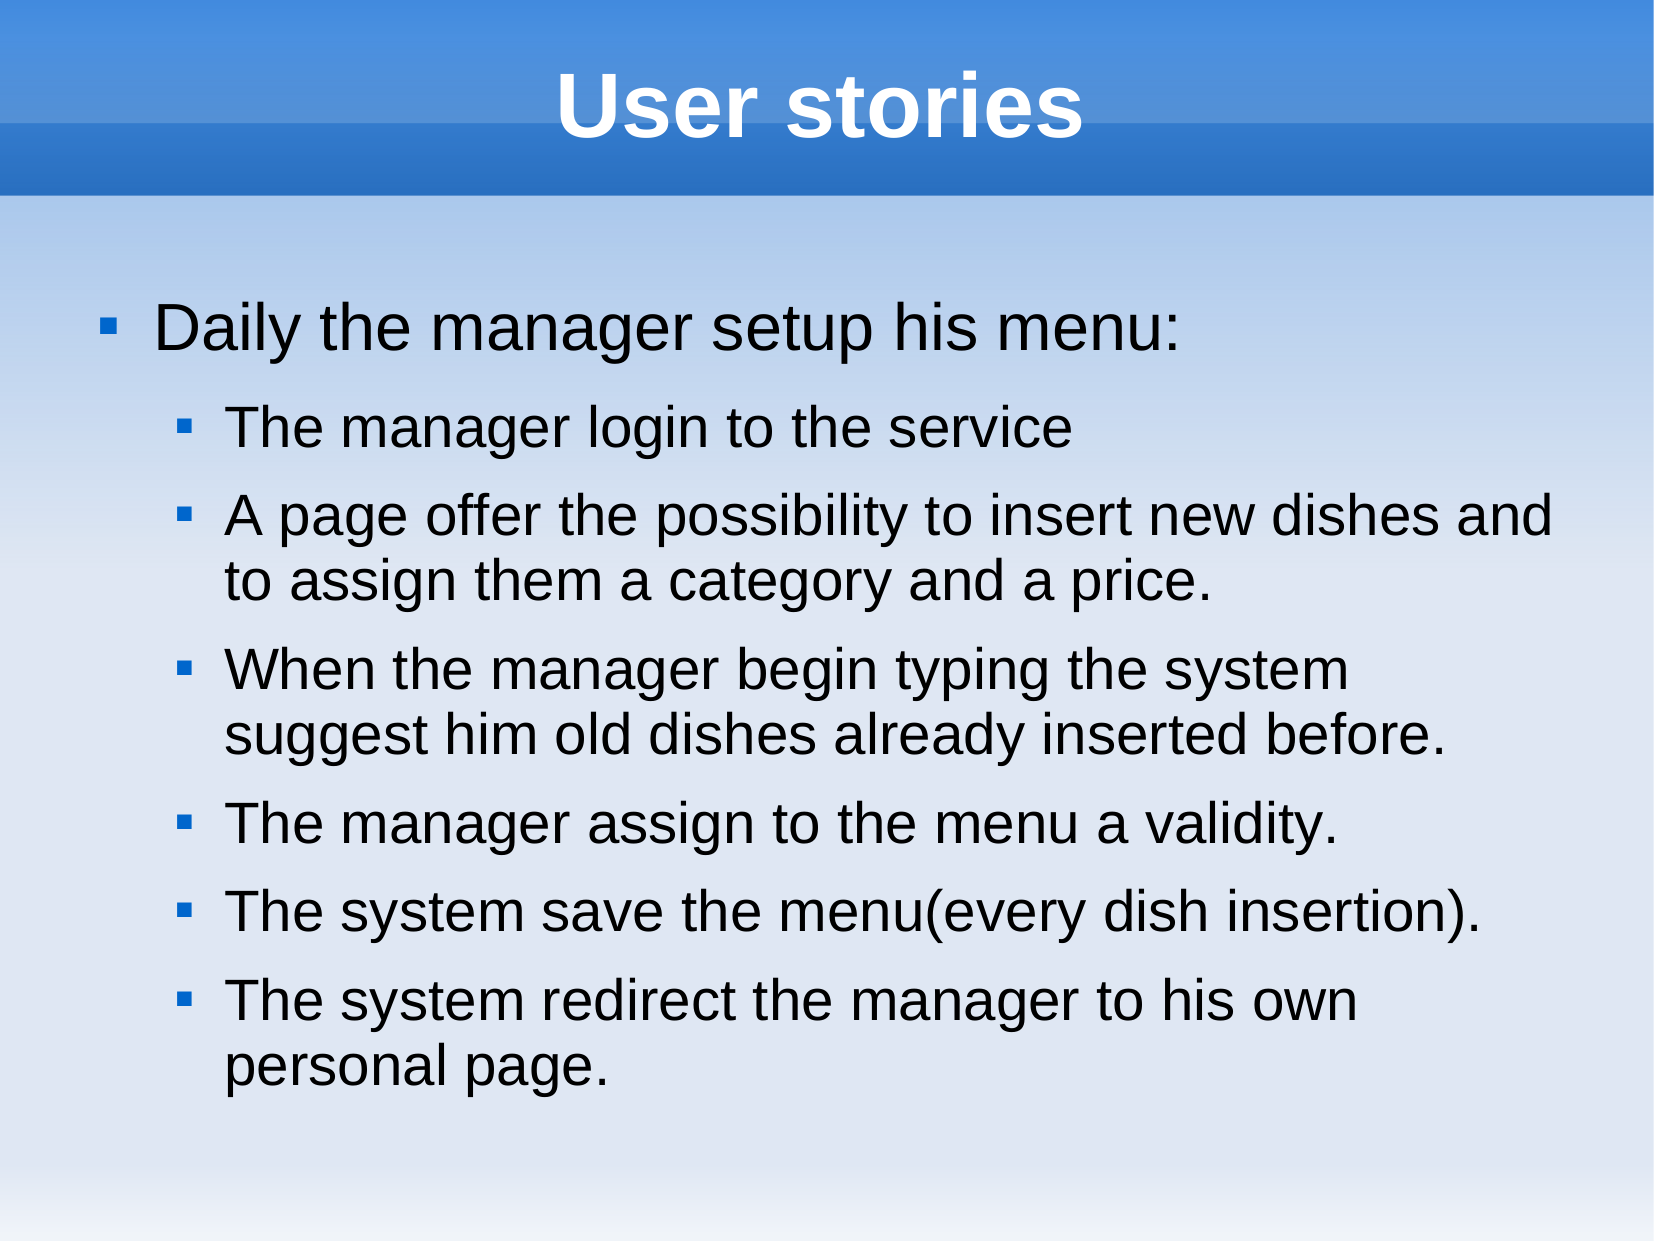

# User stories
Daily the manager setup his menu:
The manager login to the service
A page offer the possibility to insert new dishes and to assign them a category and a price.
When the manager begin typing the system suggest him old dishes already inserted before.
The manager assign to the menu a validity.
The system save the menu(every dish insertion).
The system redirect the manager to his own personal page.